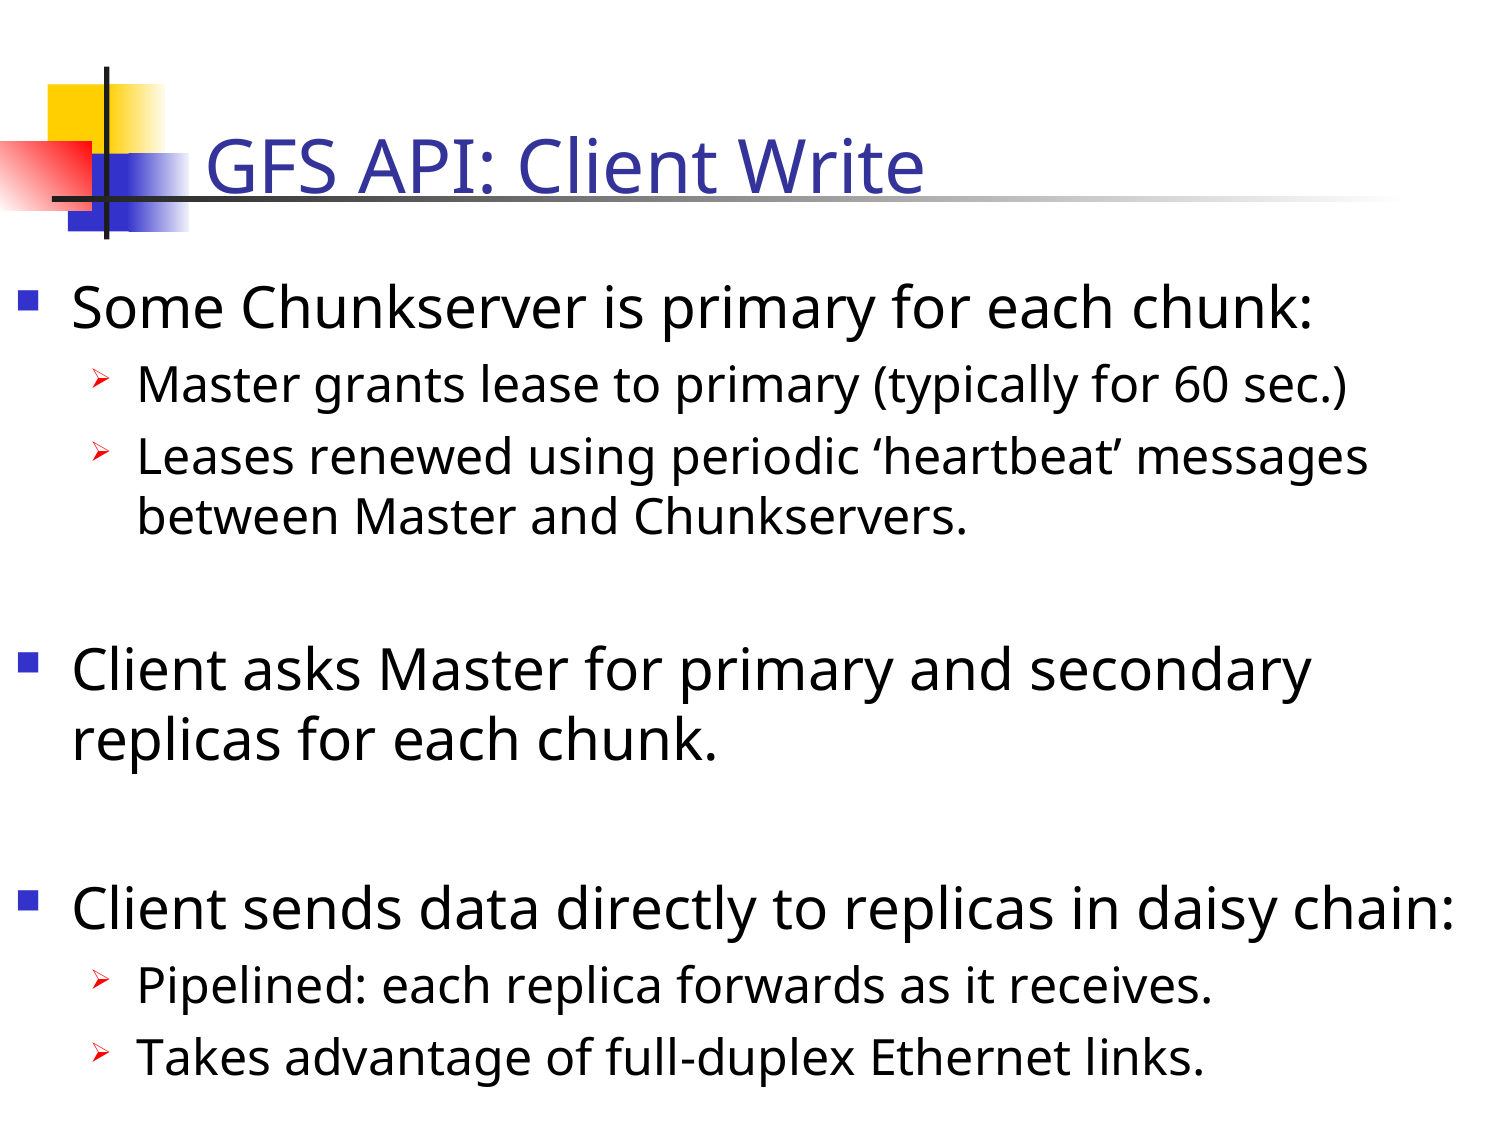

GFS API: Client Write
Some Chunkserver is primary for each chunk:
Master grants lease to primary (typically for 60 sec.)
Leases renewed using periodic ‘heartbeat’ messages between Master and Chunkservers.
Client asks Master for primary and secondary replicas for each chunk.
Client sends data directly to replicas in daisy chain:
Pipelined: each replica forwards as it receives.
Takes advantage of full-duplex Ethernet links.